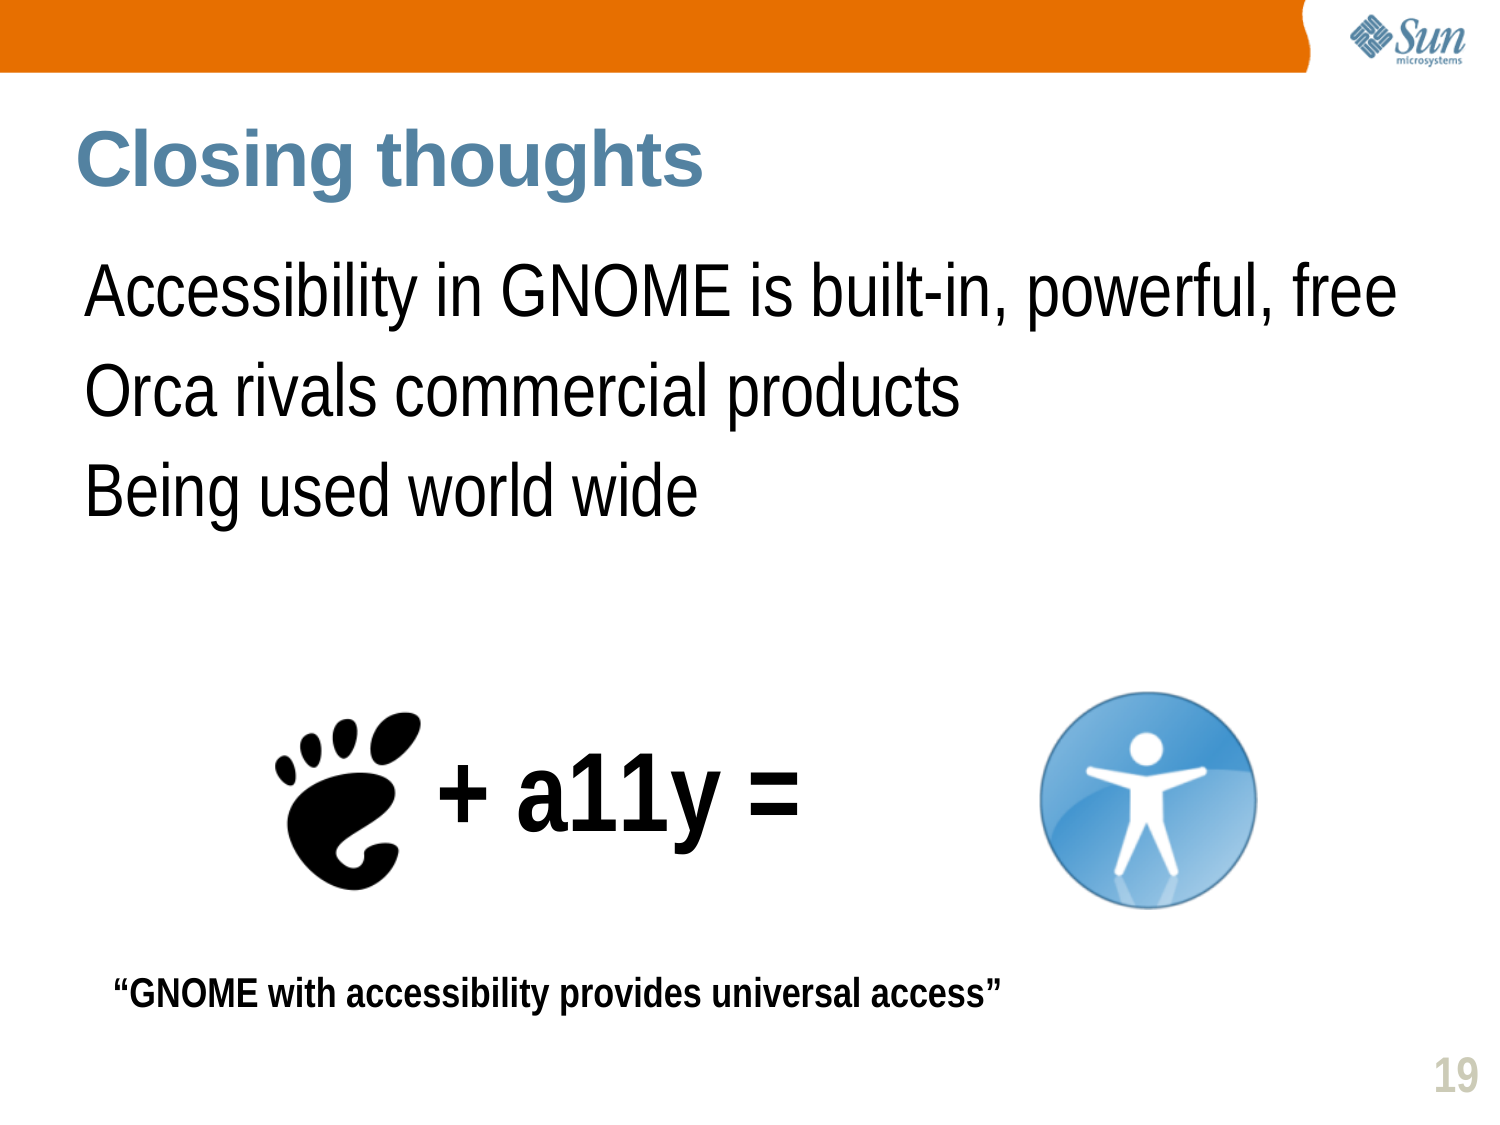

# Closing thoughts
Accessibility in GNOME is built-in, powerful, free
Orca rivals commercial products
Being used world wide
+ a11y =
“GNOME with accessibility provides universal access”